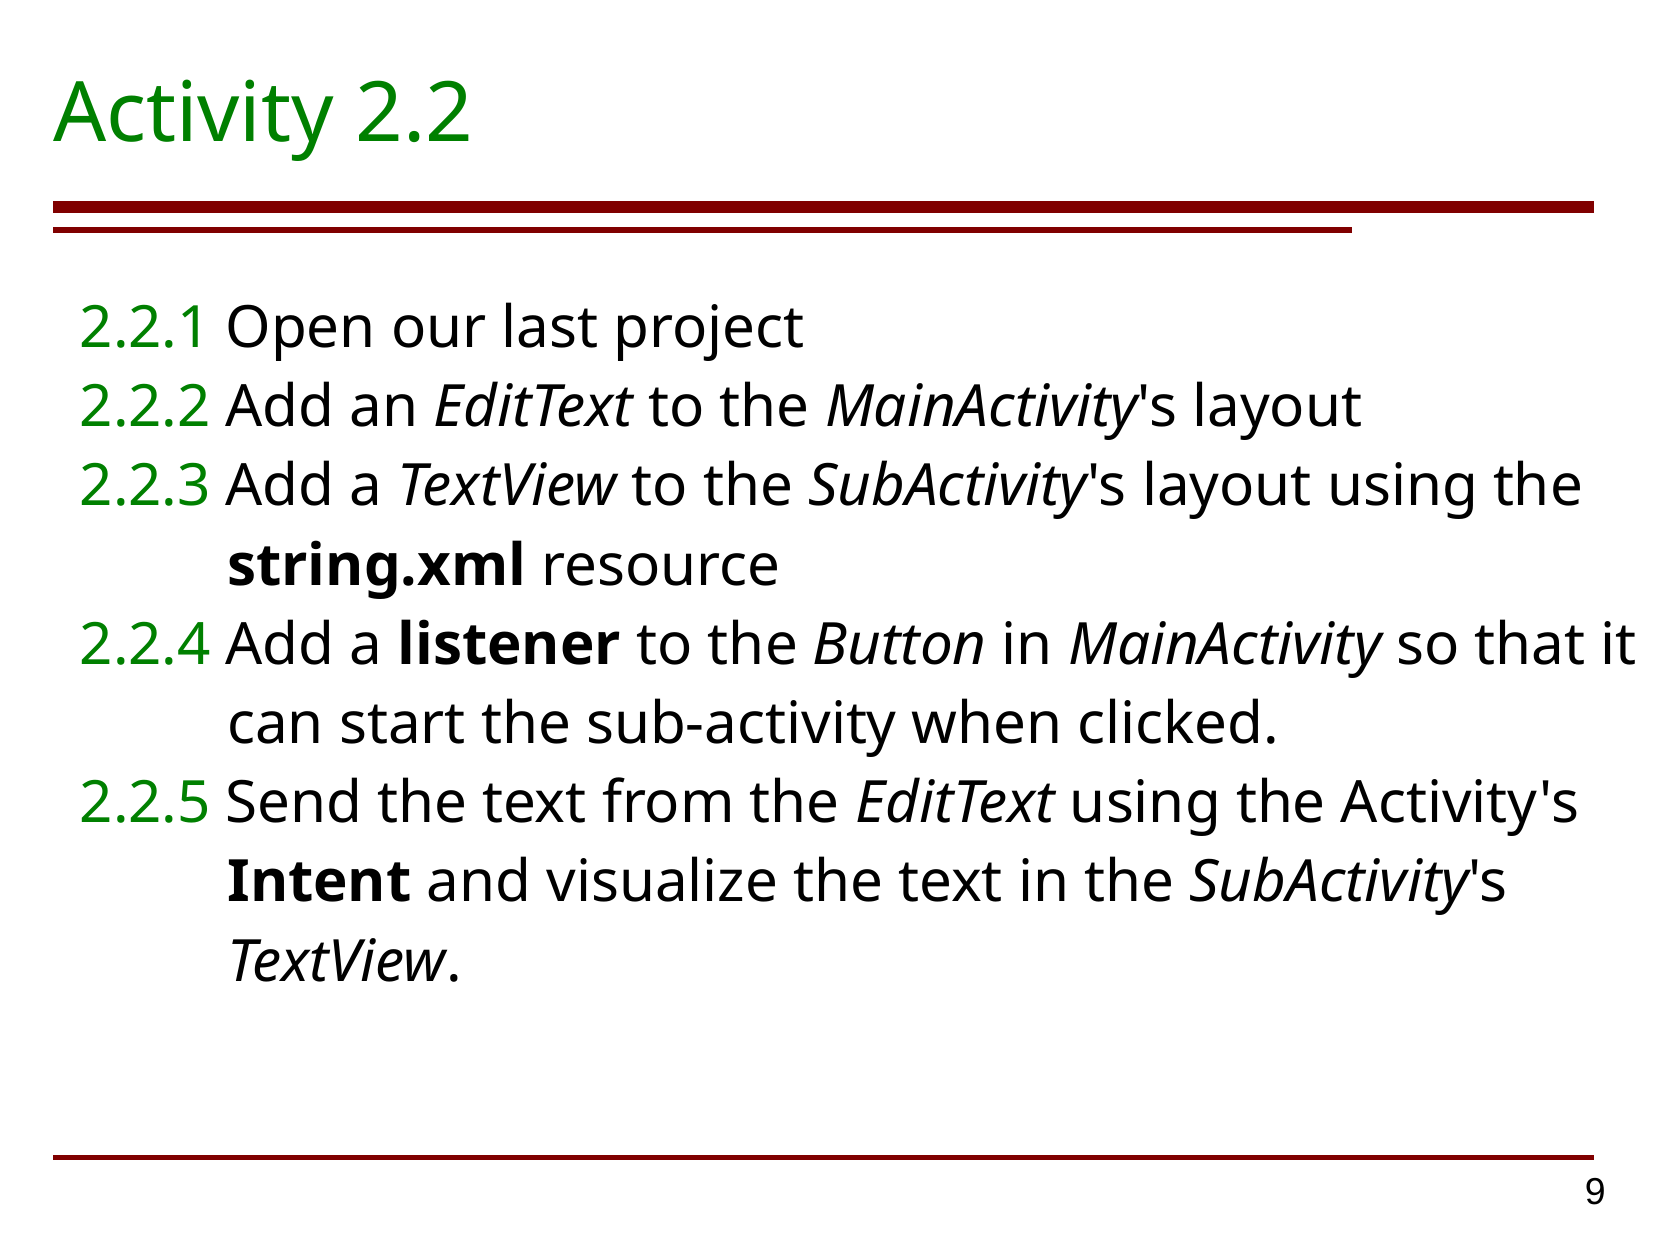

# Activity 2.2
2.2.1 Open our last project
2.2.2 Add an EditText to the MainActivity's layout
2.2.3 Add a TextView to the SubActivity's layout using the
		string.xml resource
2.2.4 Add a listener to the Button in MainActivity so that it
		can start the sub-activity when clicked.
2.2.5 Send the text from the EditText using the Activity's
		Intent and visualize the text in the SubActivity's
		TextView.